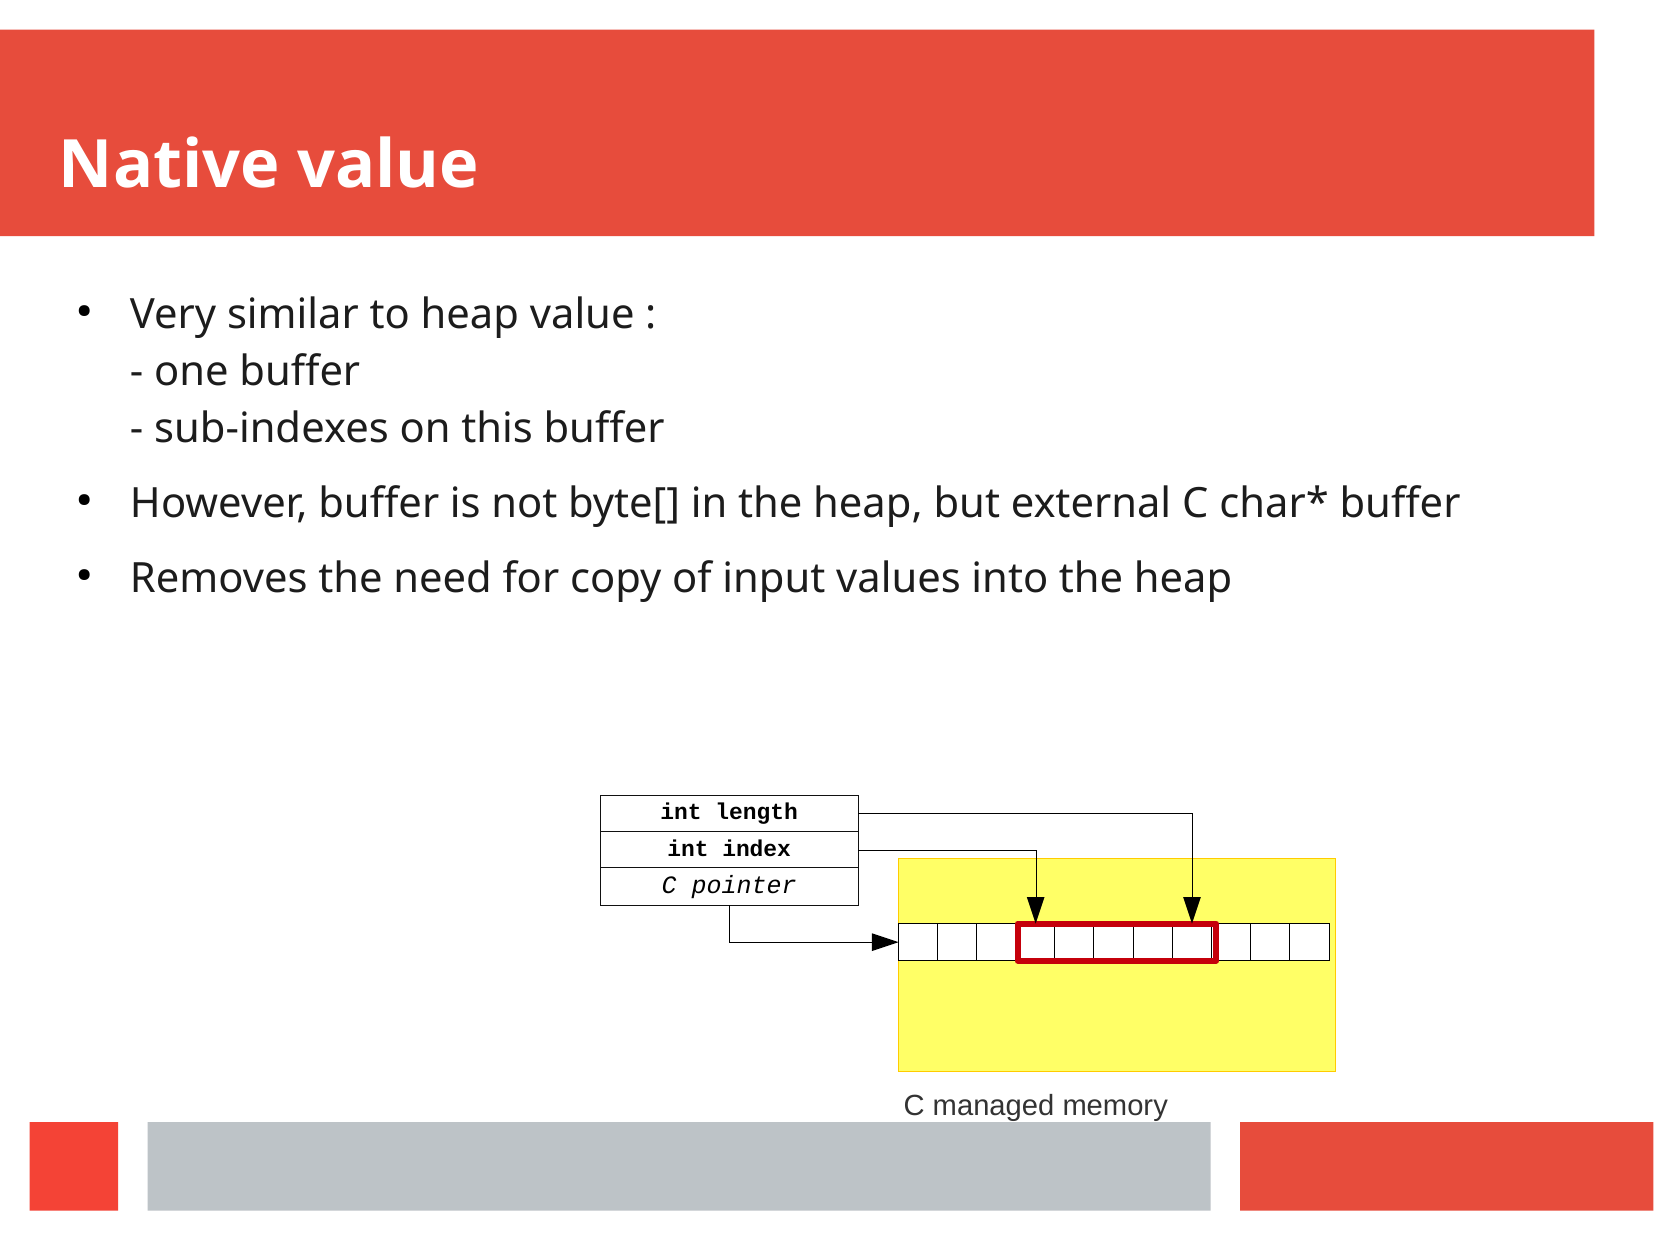

# Native value
Very similar to heap value :
- one buffer
- sub-indexes on this buffer
However, buffer is not byte[] in the heap, but external C char* buffer
Removes the need for copy of input values into the heap
int length
int index
C pointer
C managed memory